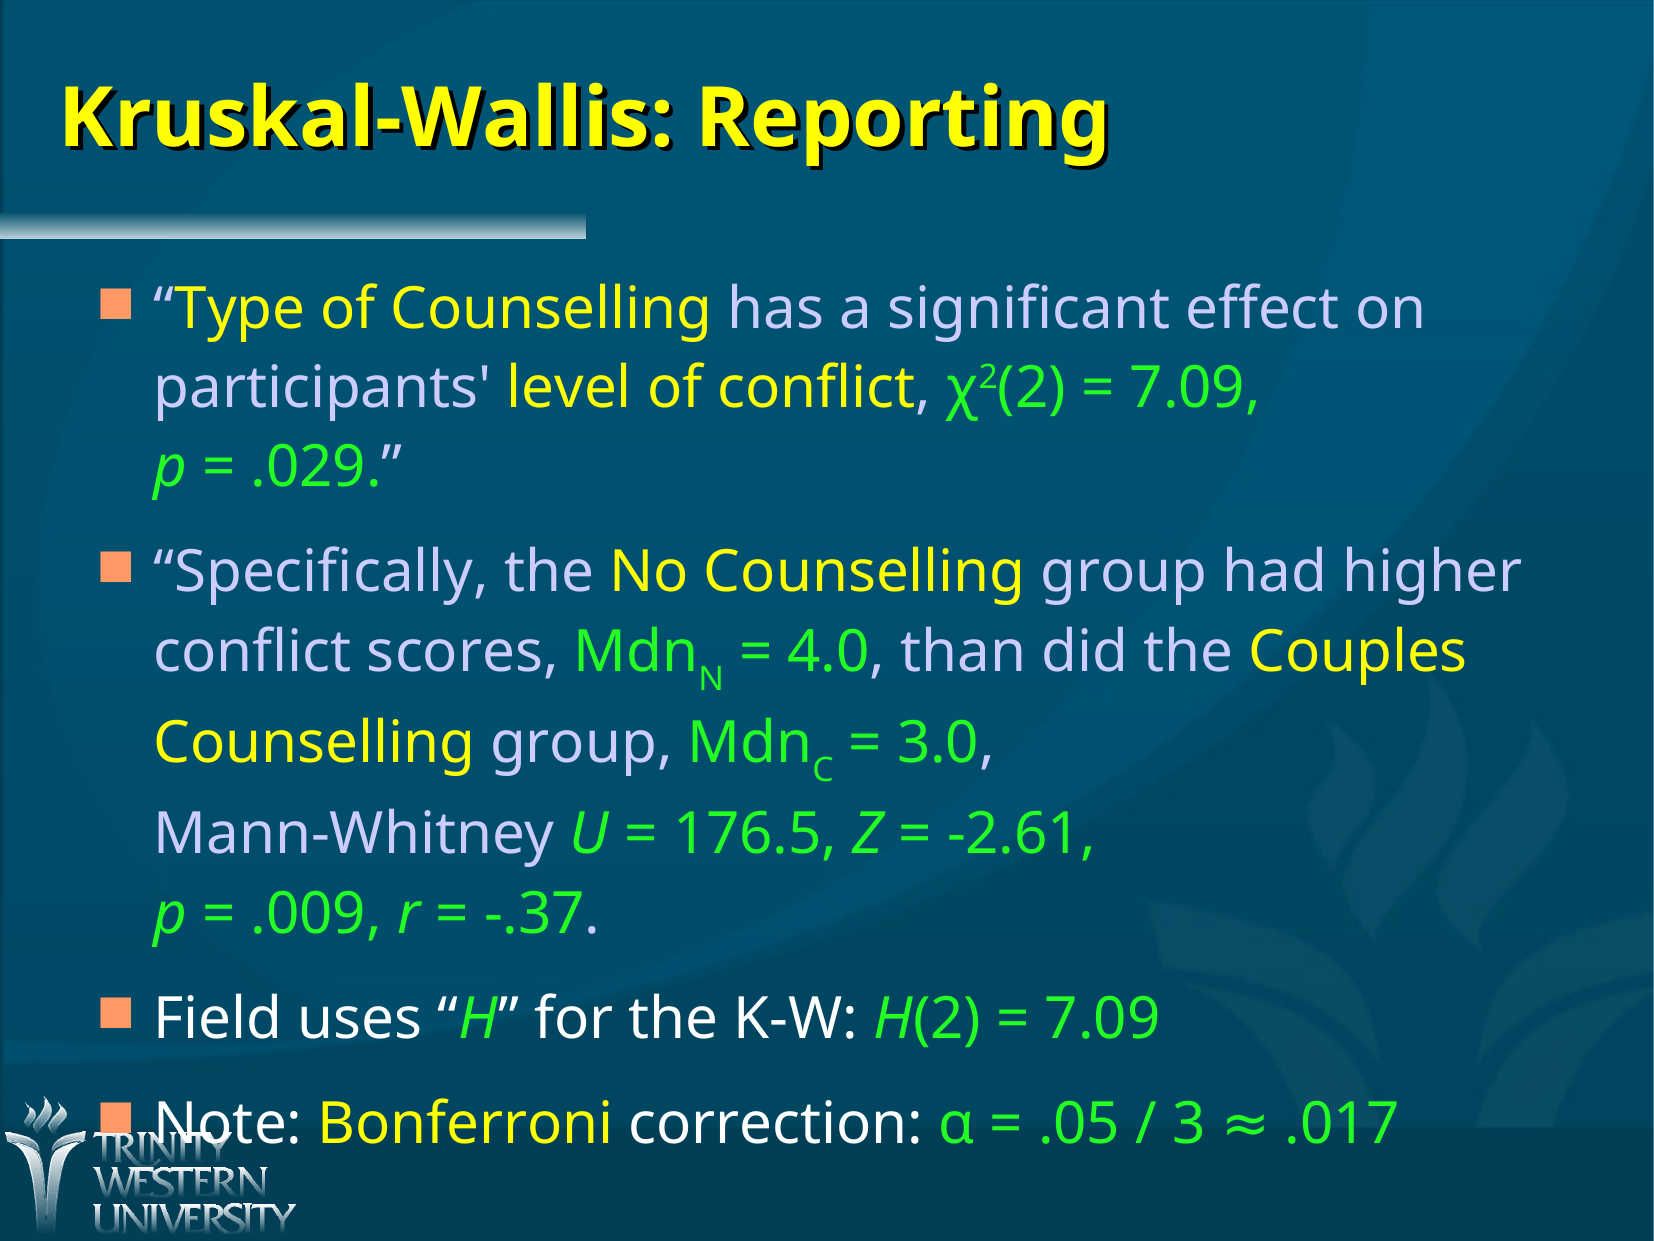

Kruskal-Wallis: Reporting
# “Type of Counselling has a significant effect on participants' level of conflict, χ2(2) = 7.09, p = .029.”
“Specifically, the No Counselling group had higher conflict scores, MdnN = 4.0, than did the Couples Counselling group, MdnC = 3.0,
Mann-Whitney U = 176.5, Z = -2.61,
p = .009, r = -.37.
Field uses “H” for the K-W: H(2) = 7.09
Note: Bonferroni correction: α = .05 / 3 ≈ .017